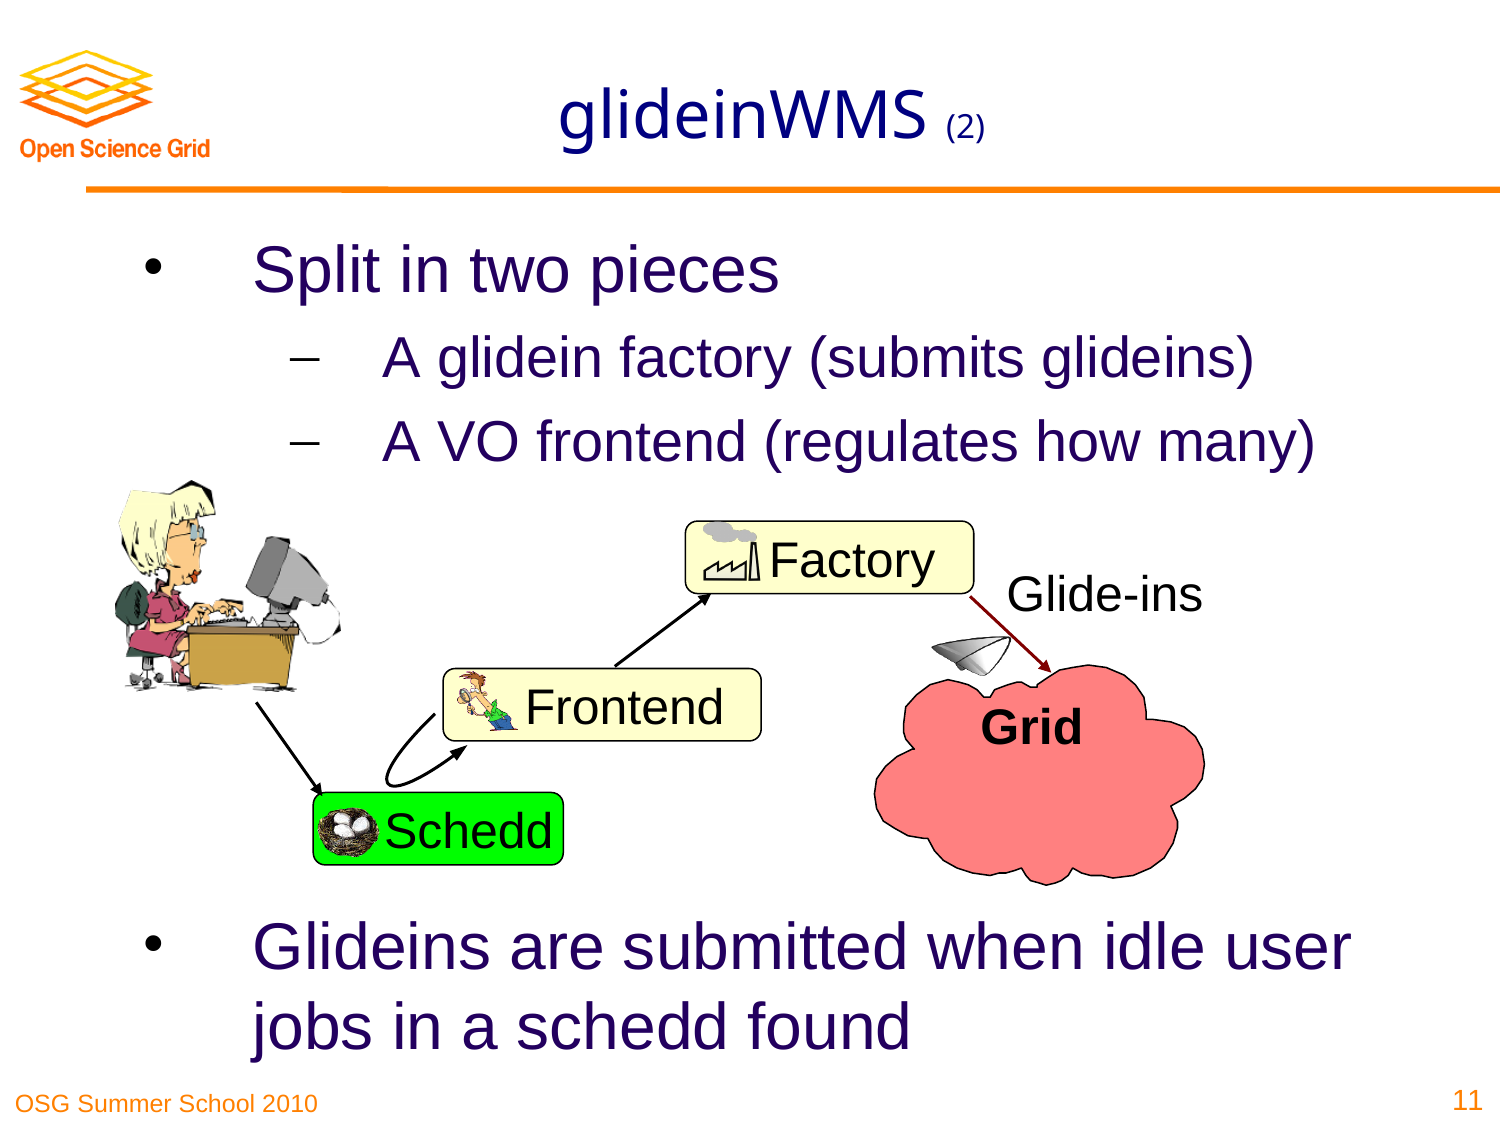

# glideinWMS (2)
Split in two pieces
A glidein factory (submits glideins)
A VO frontend (regulates how many)
Glideins are submitted when idle user jobs in a schedd found
Factory
Glide-ins
Grid
Frontend
Schedd
11